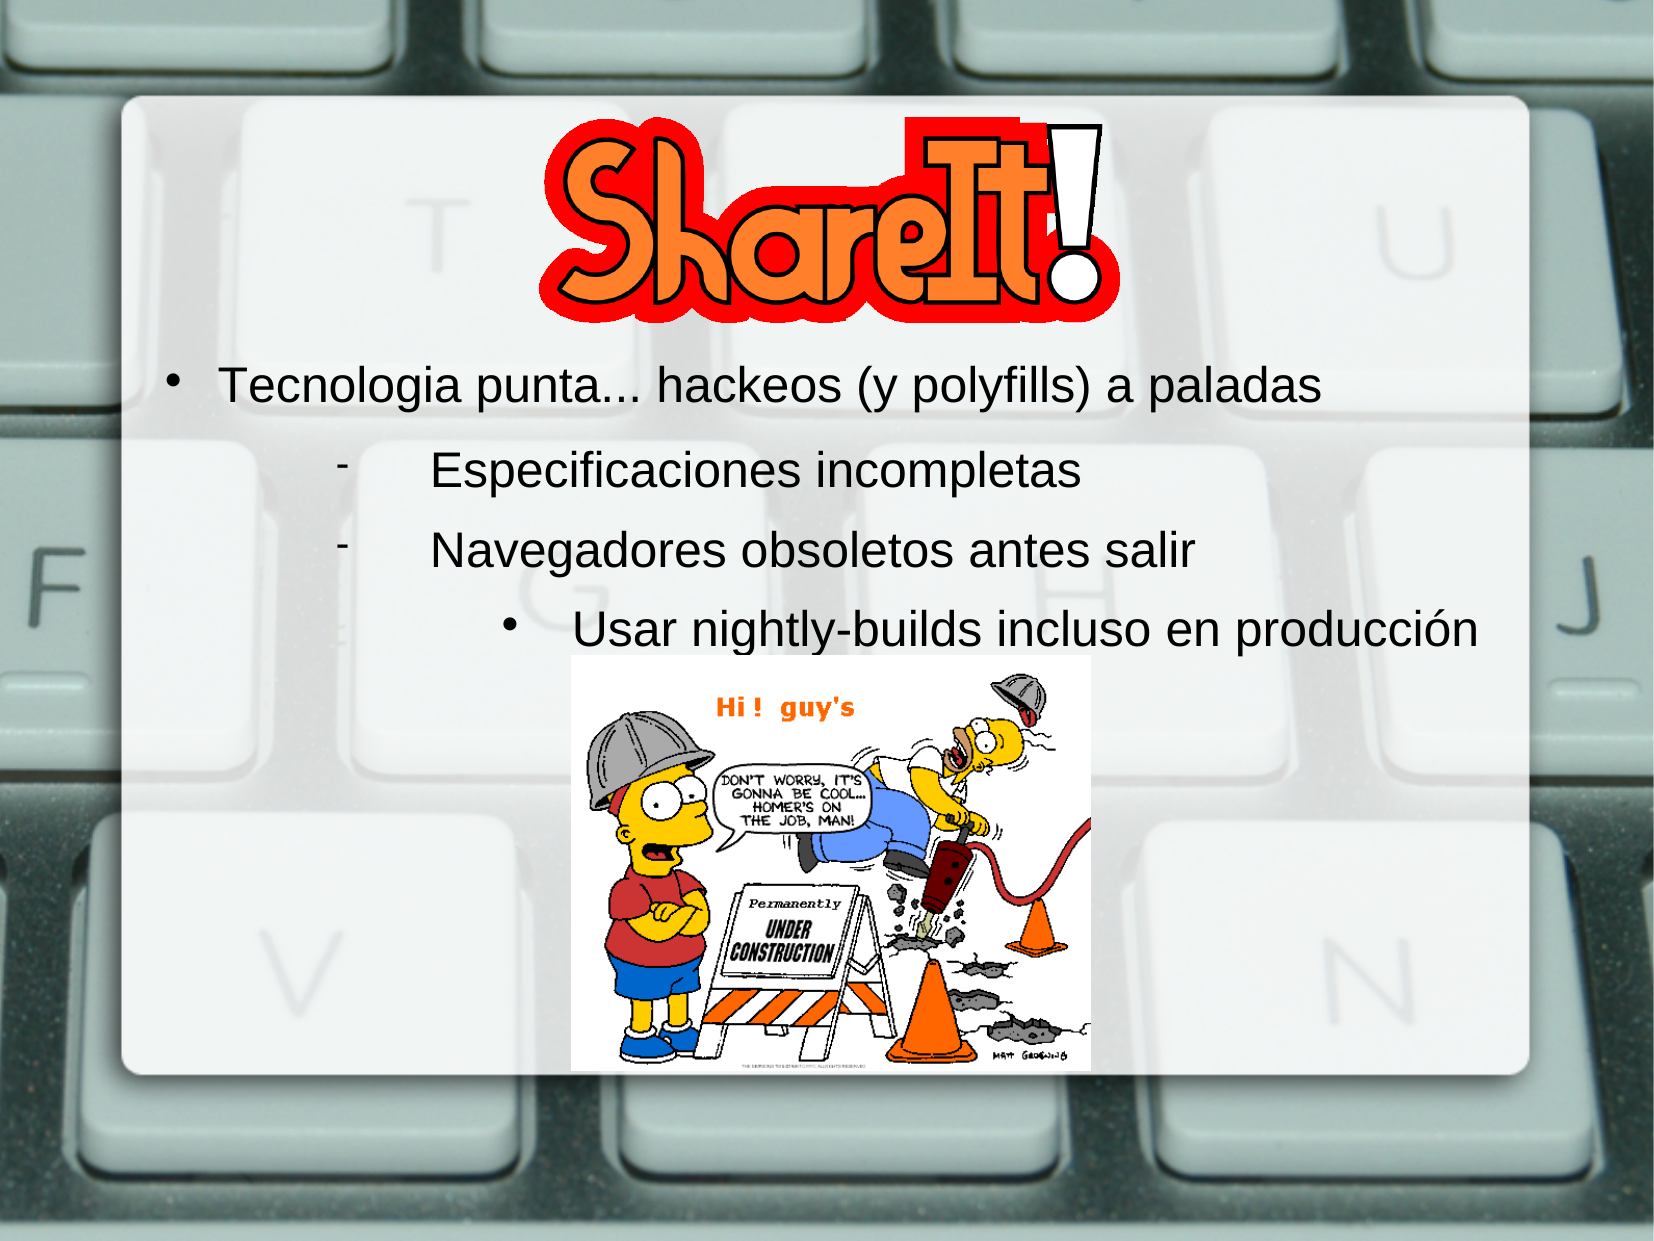

# Tecnologia punta... hackeos (y polyfills) a paladas
Especificaciones incompletas
Navegadores obsoletos antes salir
Usar nightly-builds incluso en producción